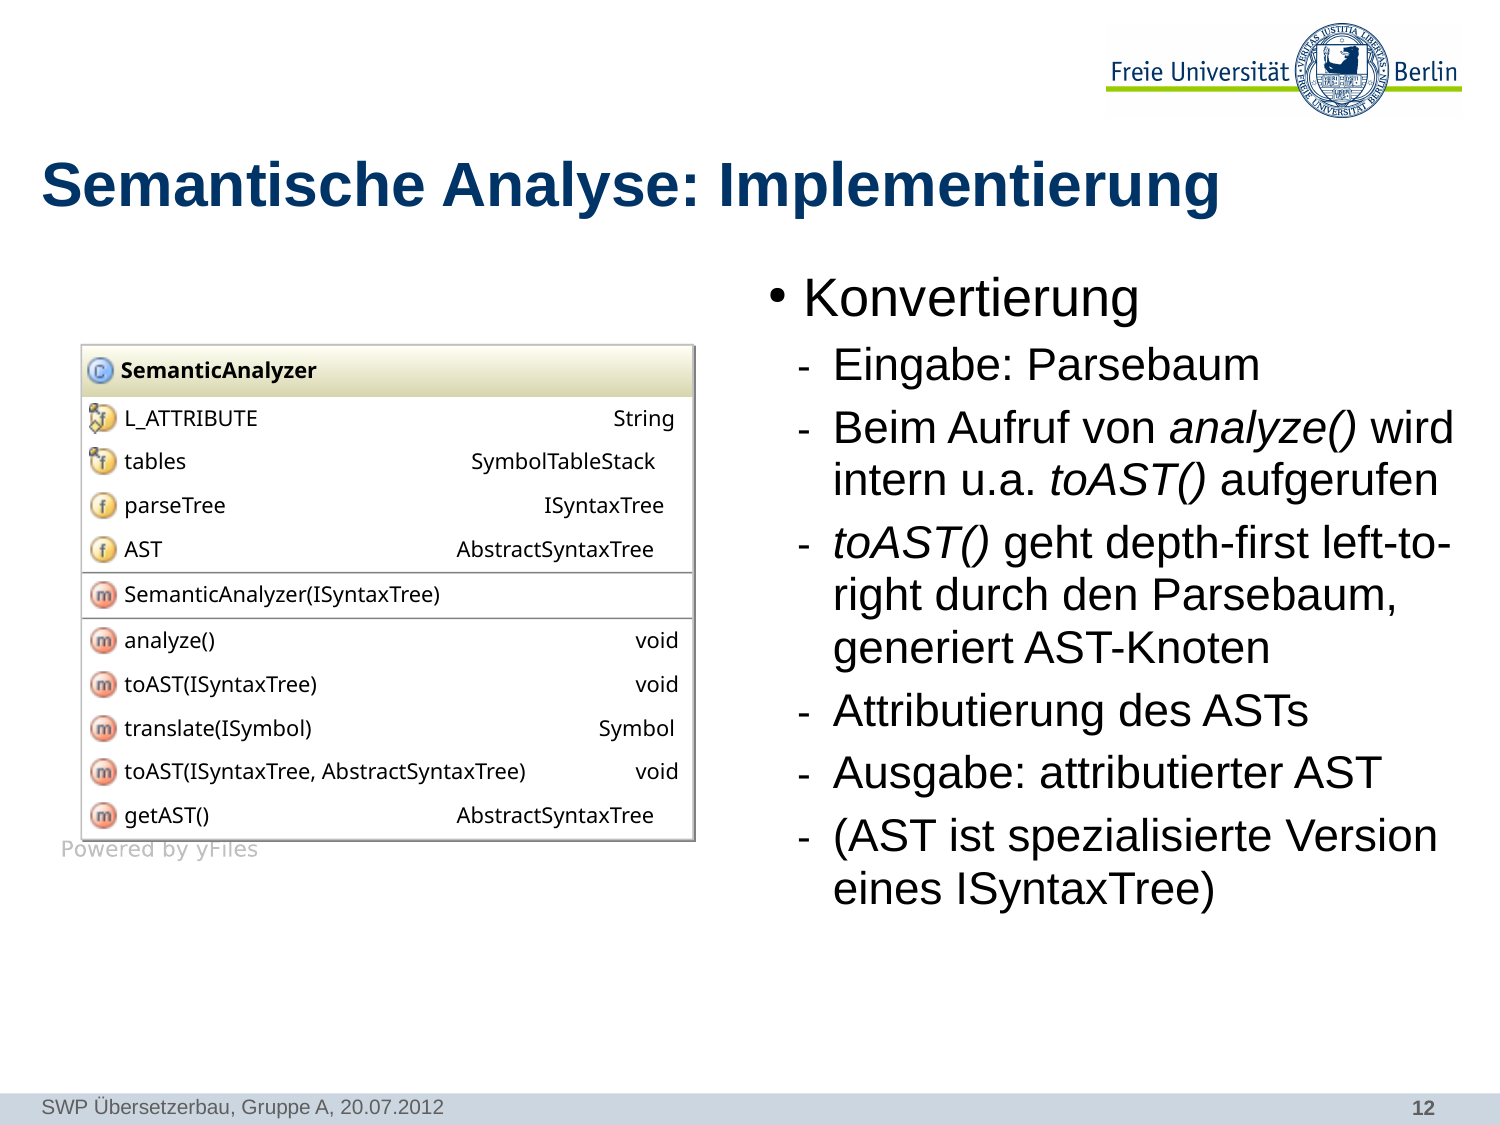

# Semantische Analyse: Implementierung
Konvertierung
Eingabe: Parsebaum
Beim Aufruf von analyze() wird intern u.a. toAST() aufgerufen
toAST() geht depth-first left-to-right durch den Parsebaum,
generiert AST-Knoten
Attributierung des ASTs
Ausgabe: attributierter AST
(AST ist spezialisierte Version eines ISyntaxTree)